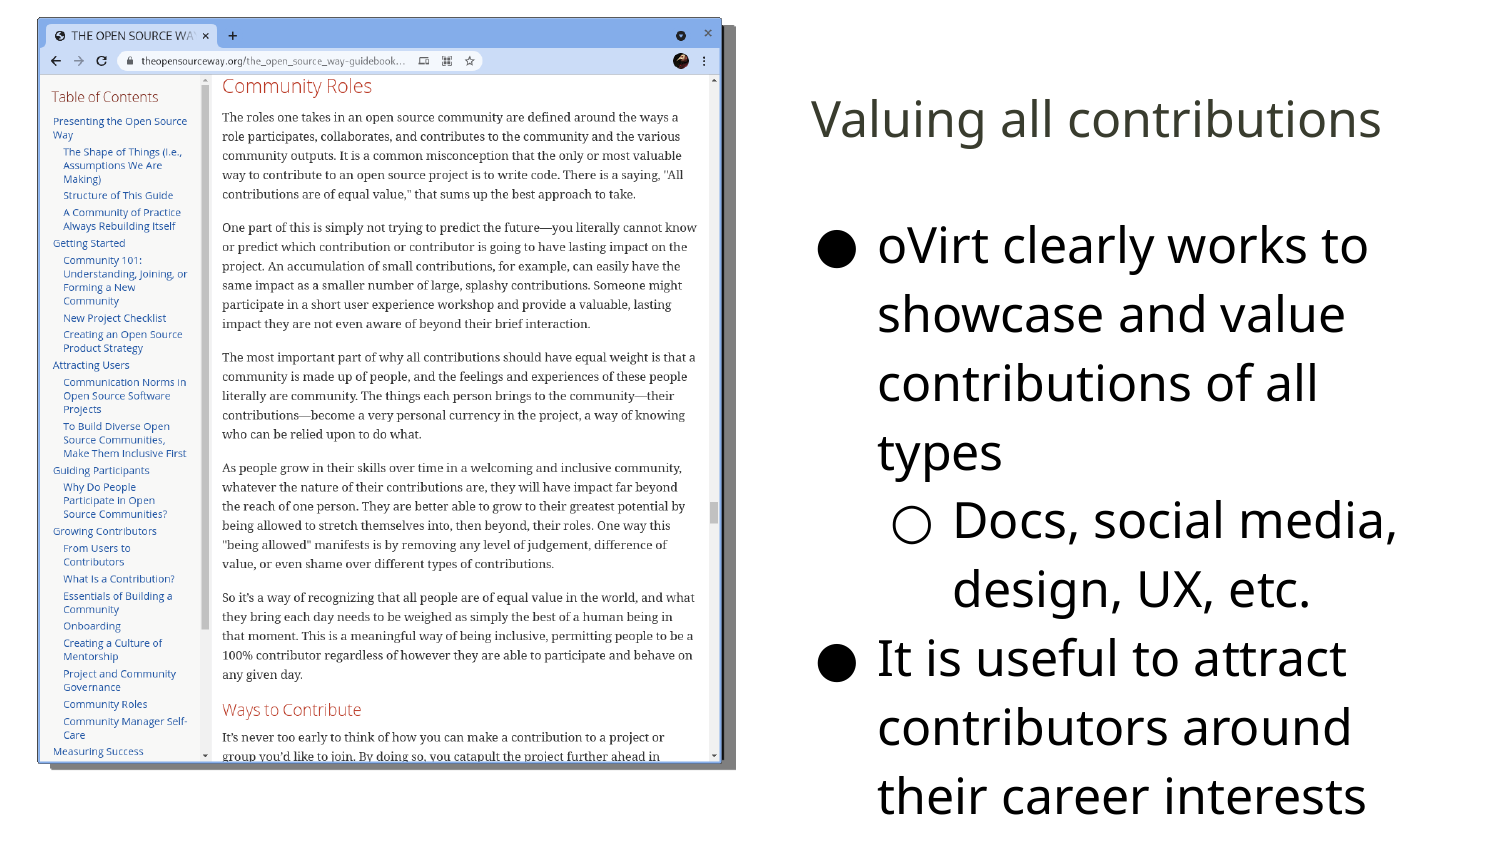

Valuing all contributions
oVirt clearly works to showcase and value contributions of all types
Docs, social media, design, UX, etc.
It is useful to attract contributors around their career interests